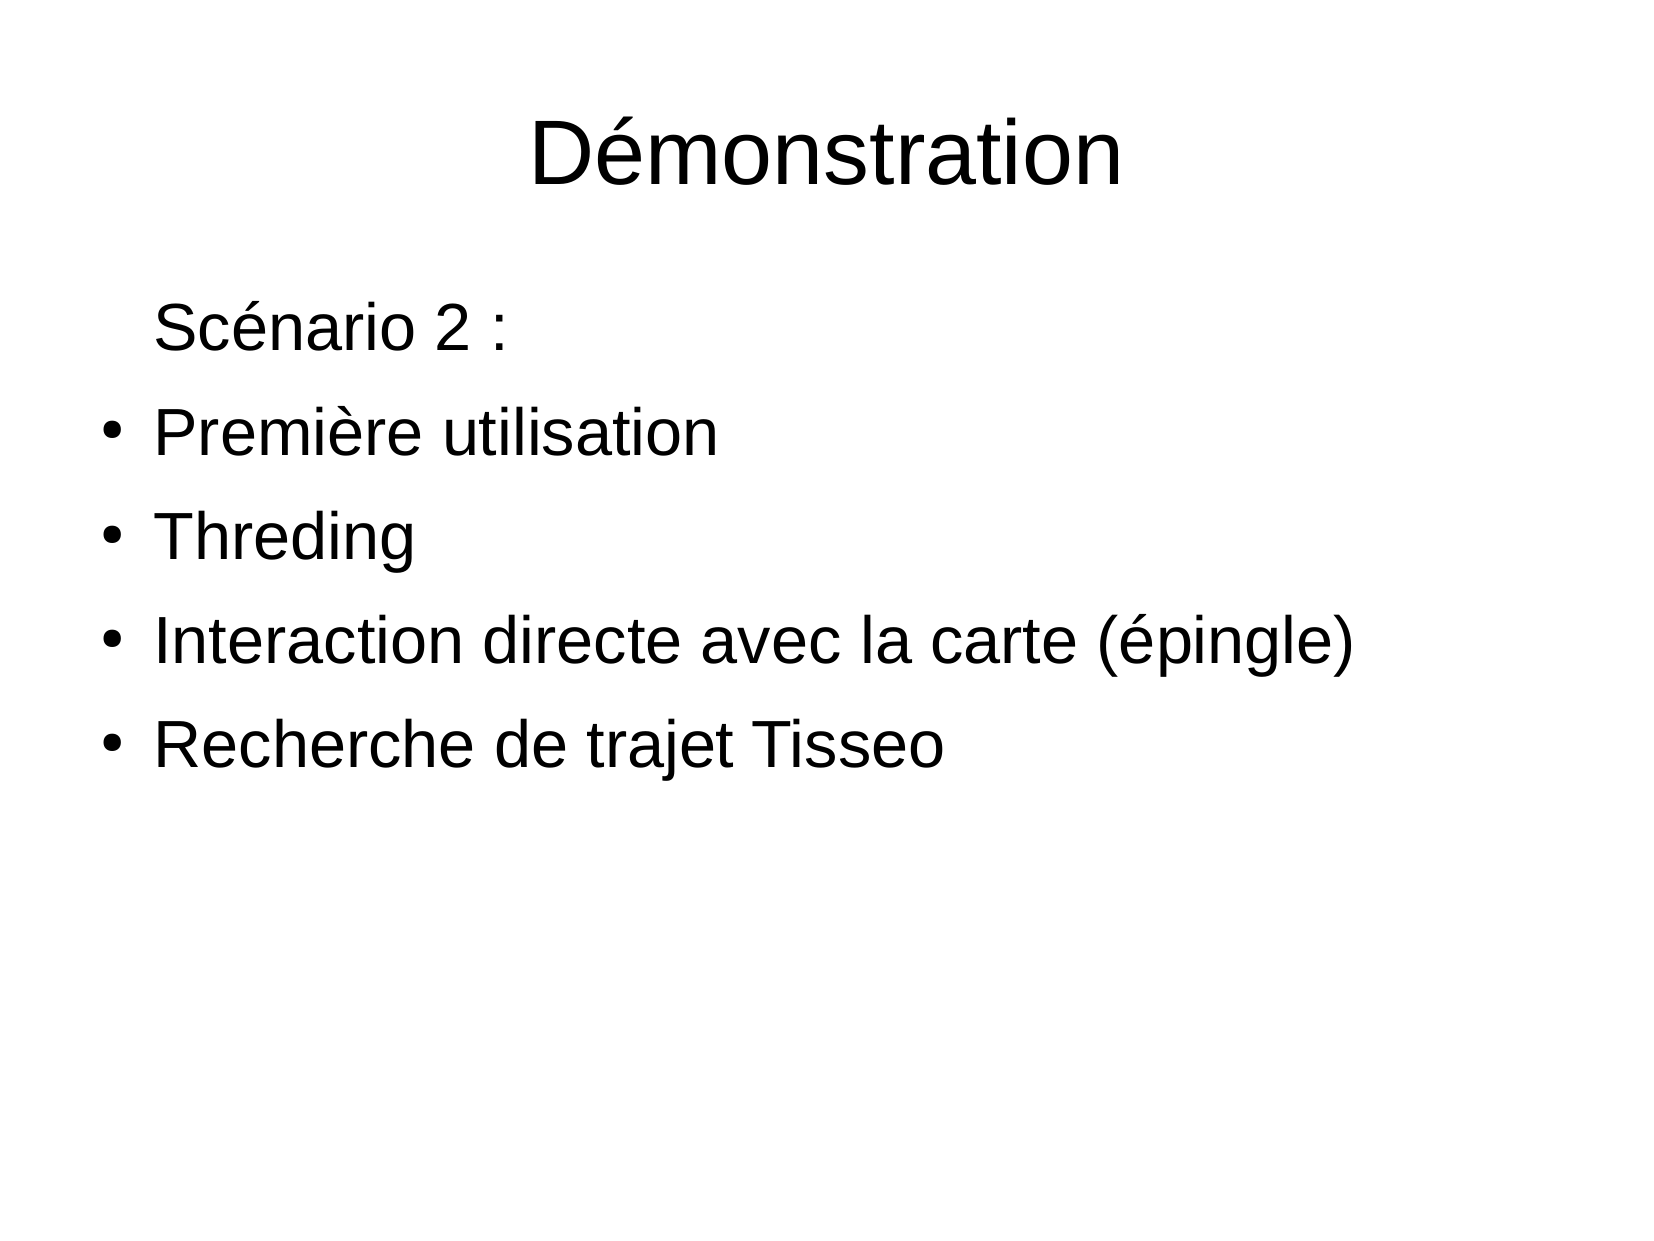

# Démonstration
Scénario 2 :
Première utilisation
Threding
Interaction directe avec la carte (épingle)
Recherche de trajet Tisseo